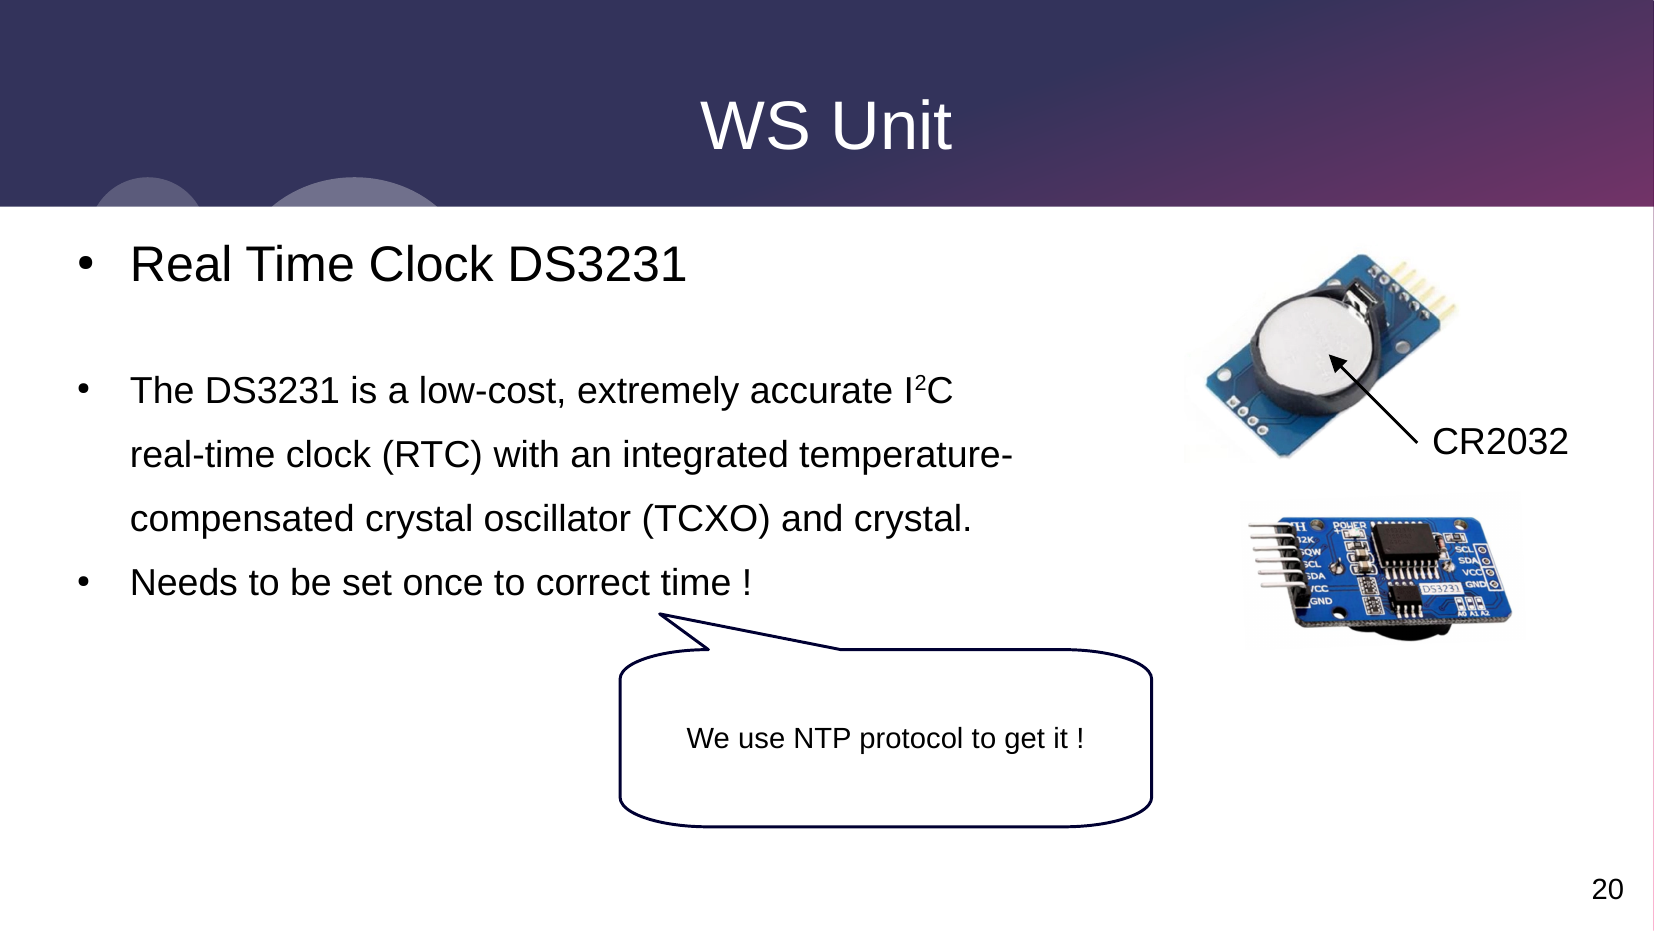

# WS Unit
Real Time Clock DS3231
The DS3231 is a low-cost, extremely accurate I2C
real-time clock (RTC) with an integrated temperature-
compensated crystal oscillator (TCXO) and crystal.
Needs to be set once to correct time !
CR2032
We use NTP protocol to get it !